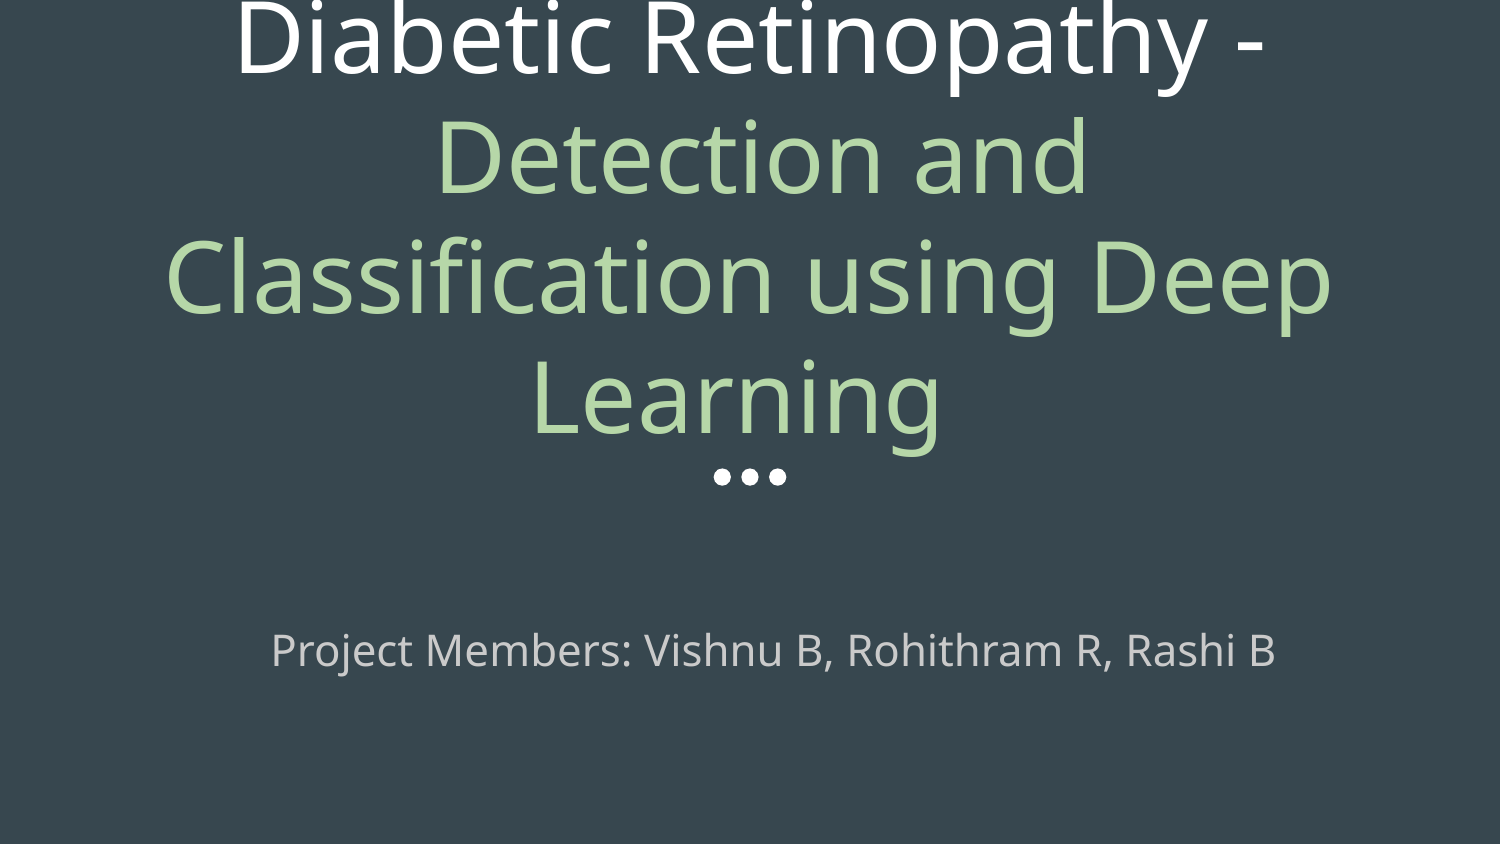

# Diabetic Retinopathy - Detection and Classification using Deep Learning
Project Members: Vishnu B, Rohithram R, Rashi B